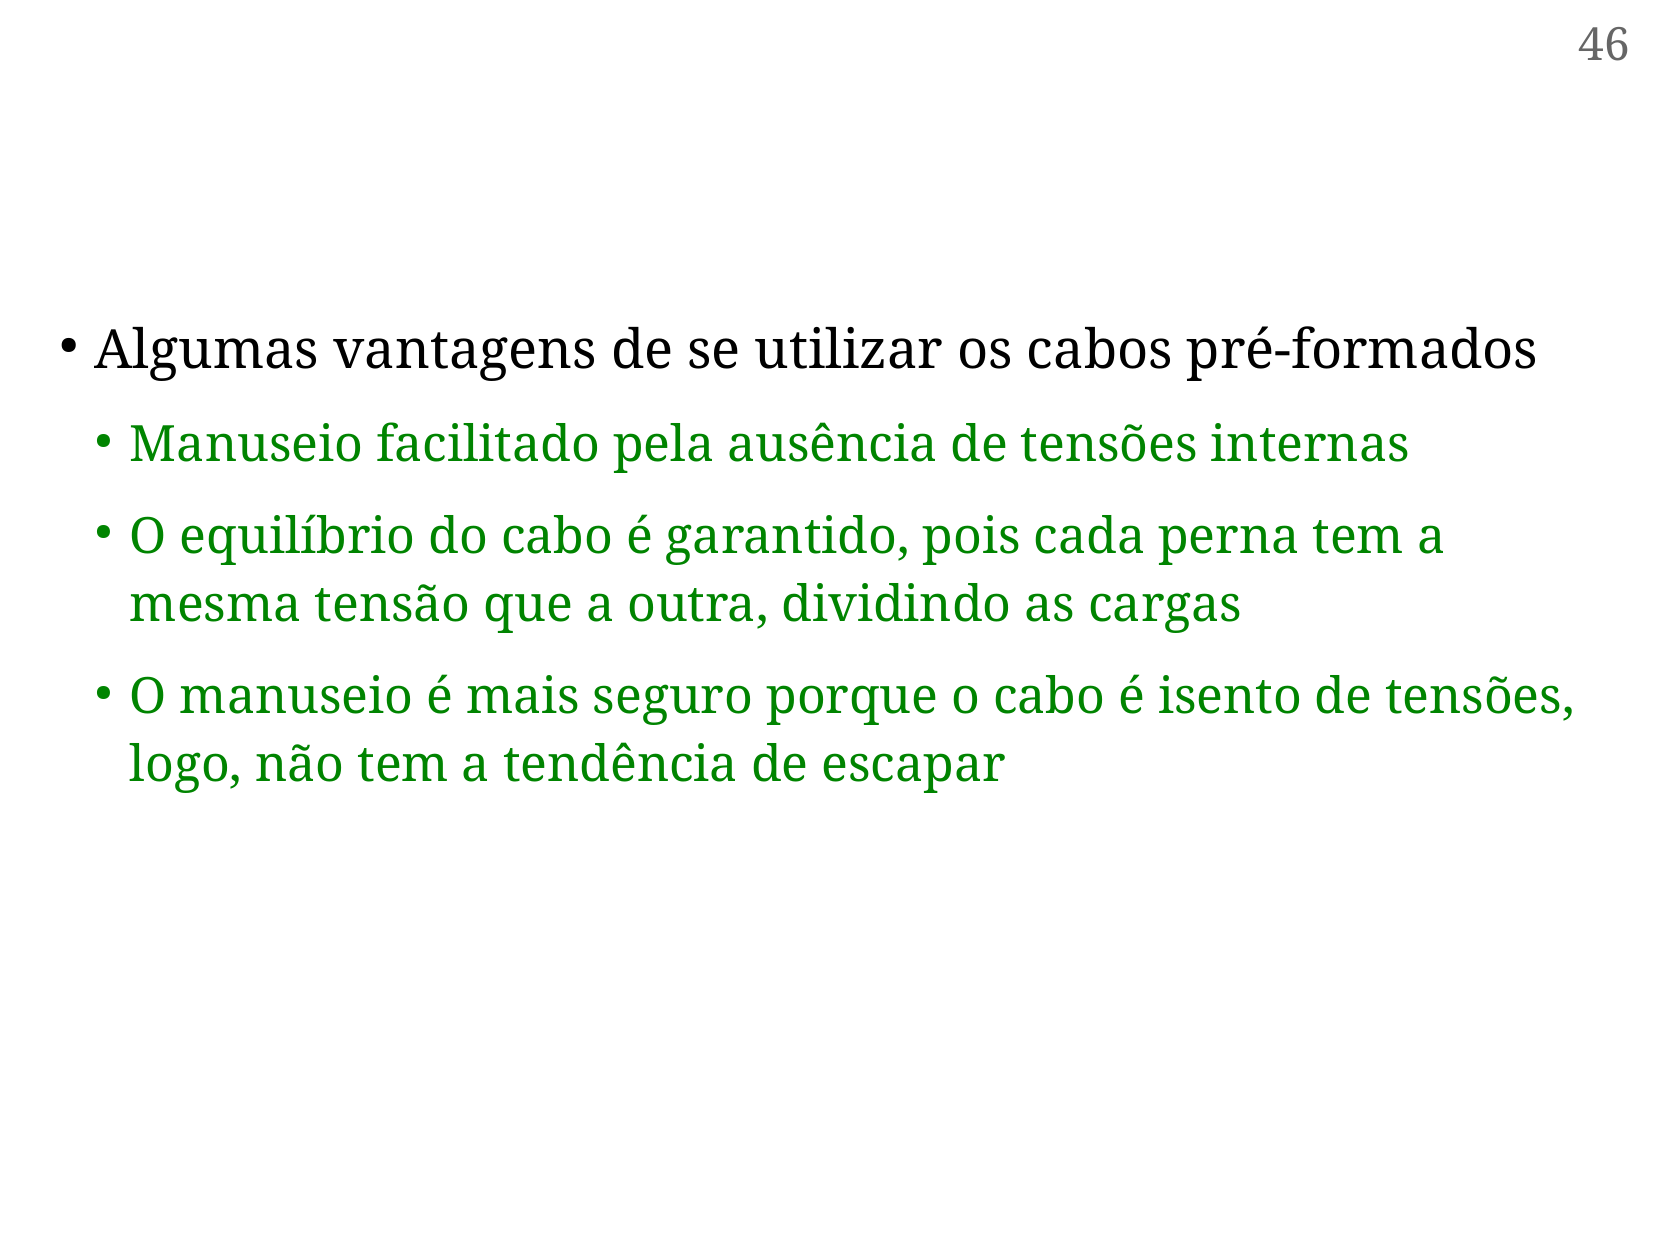

46
#
Algumas vantagens de se utilizar os cabos pré-formados
Manuseio facilitado pela ausência de tensões internas
O equilíbrio do cabo é garantido, pois cada perna tem a mesma tensão que a outra, dividindo as cargas
O manuseio é mais seguro porque o cabo é isento de tensões, logo, não tem a tendência de escapar